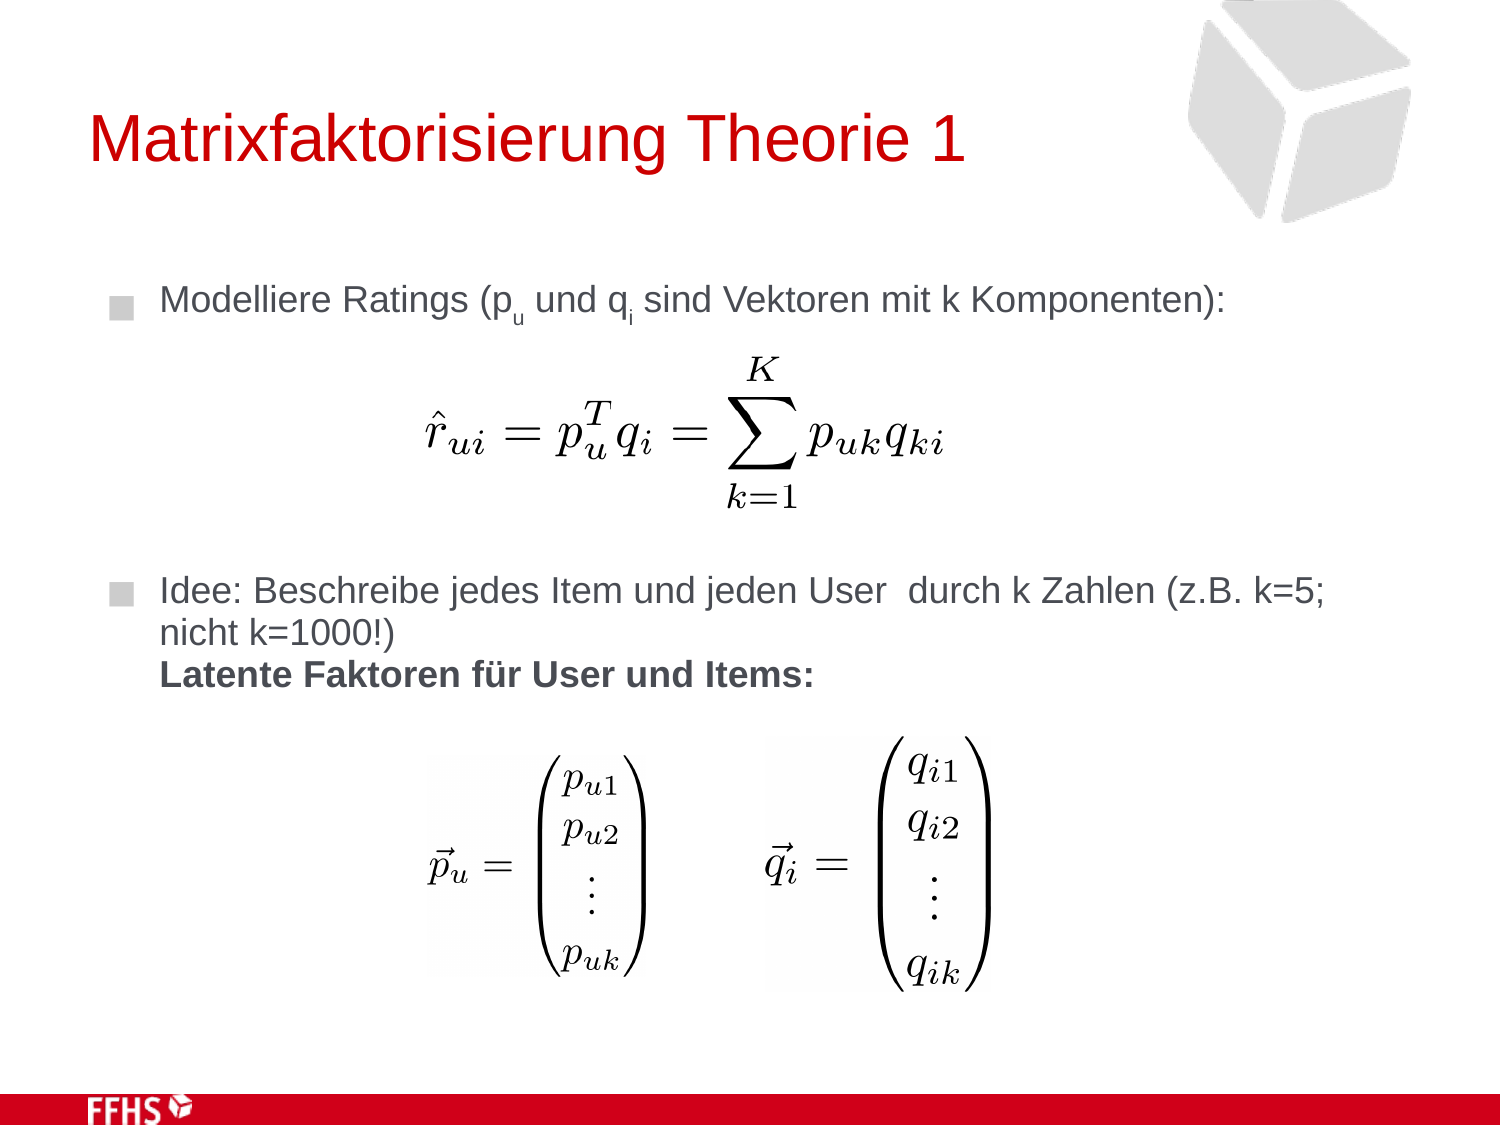

# Matrixfaktorisierung Theorie 1
Modelliere Ratings (pu und qi sind Vektoren mit k Komponenten):
Idee: Beschreibe jedes Item und jeden User durch k Zahlen (z.B. k=5; nicht k=1000!)
Latente Faktoren für User und Items: